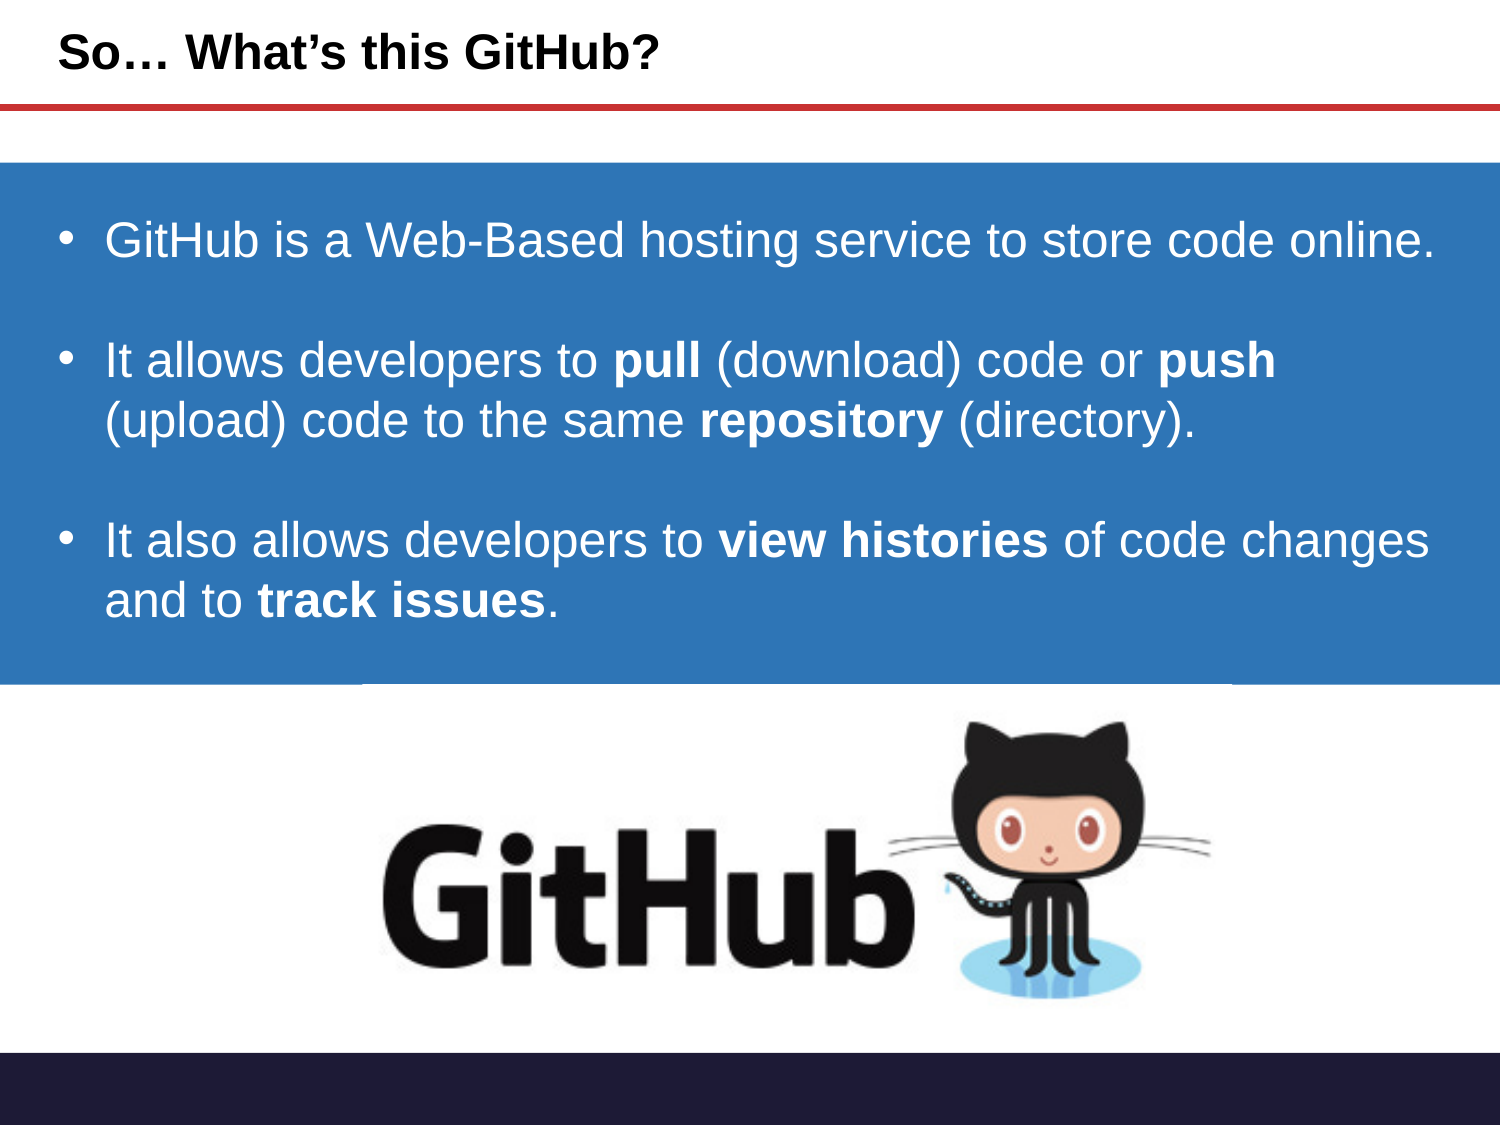

# So… What’s this GitHub?
GitHub is a Web-Based hosting service to store code online.
It allows developers to pull (download) code or push (upload) code to the same repository (directory).
It also allows developers to view histories of code changes and to track issues.